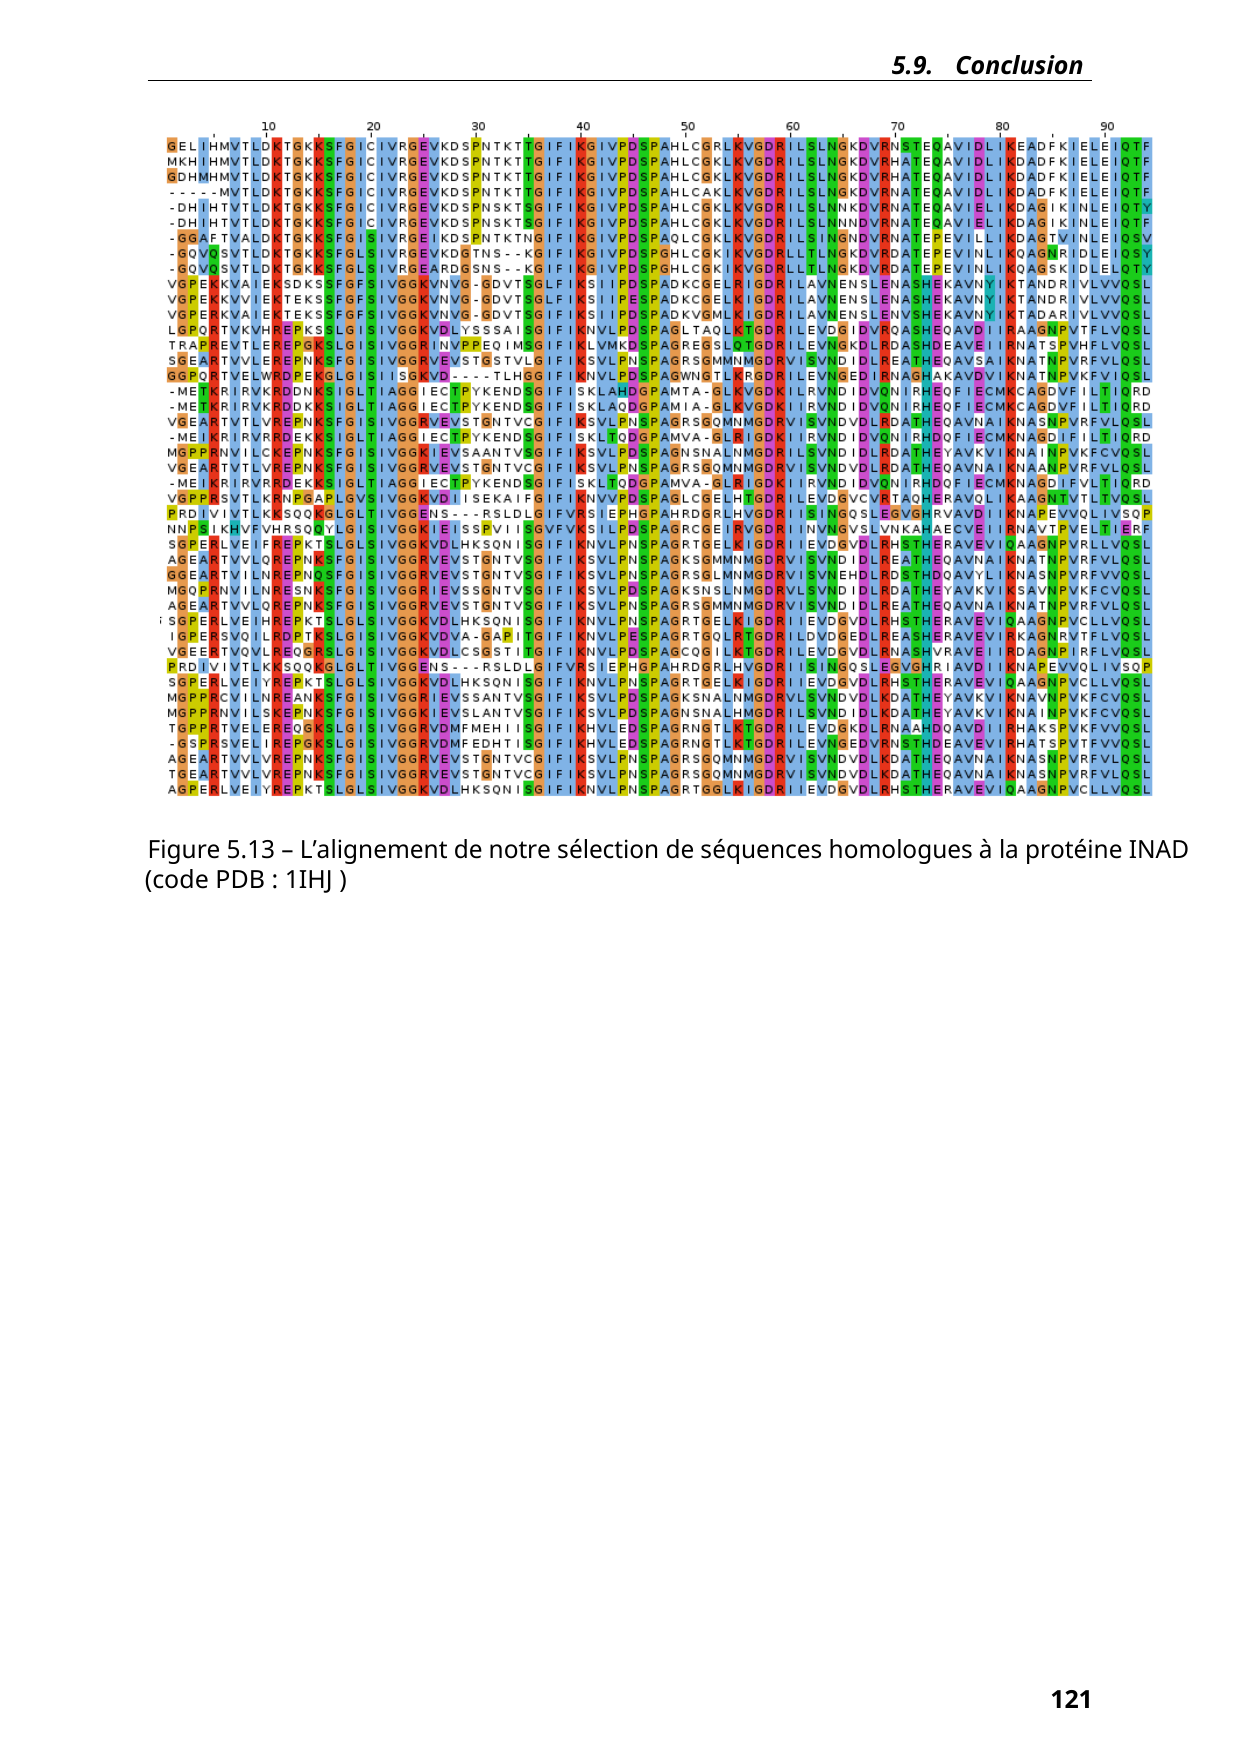

5.9.
Conclusion
Figure 5.13 – L’alignement de notre sélection de séquences homologues à la protéine INAD
(code PDB : 1IHJ )
121